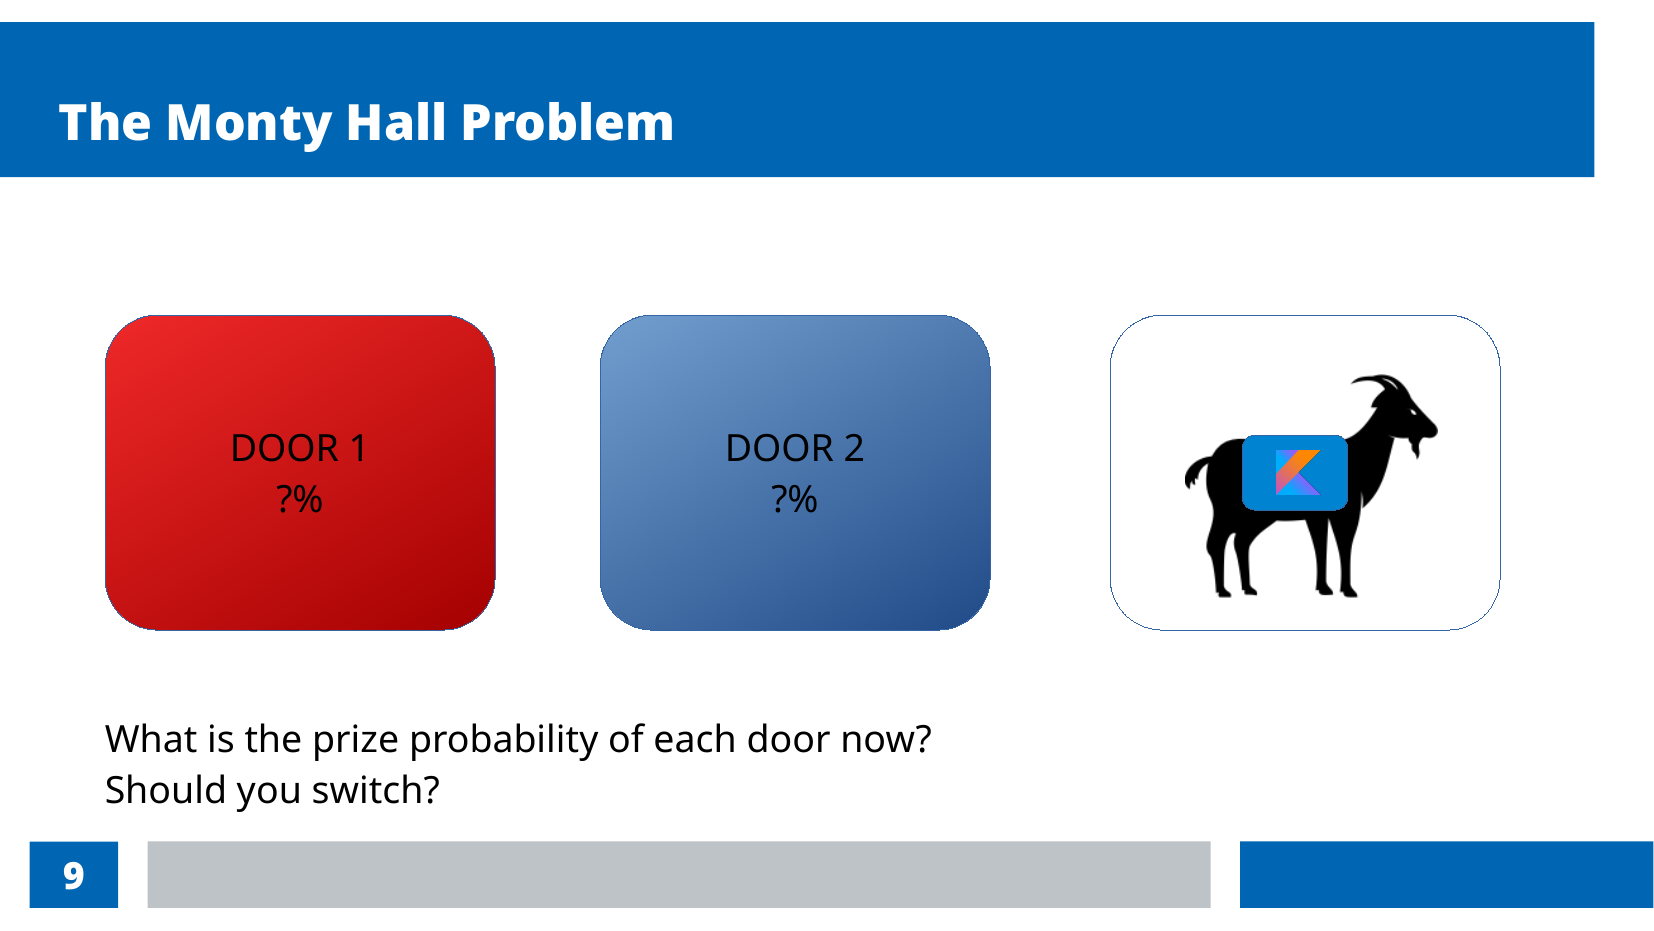

# The Monty Hall Problem
DOOR 1
?%
DOOR 2
?%
What is the prize probability of each door now?
Should you switch?
9